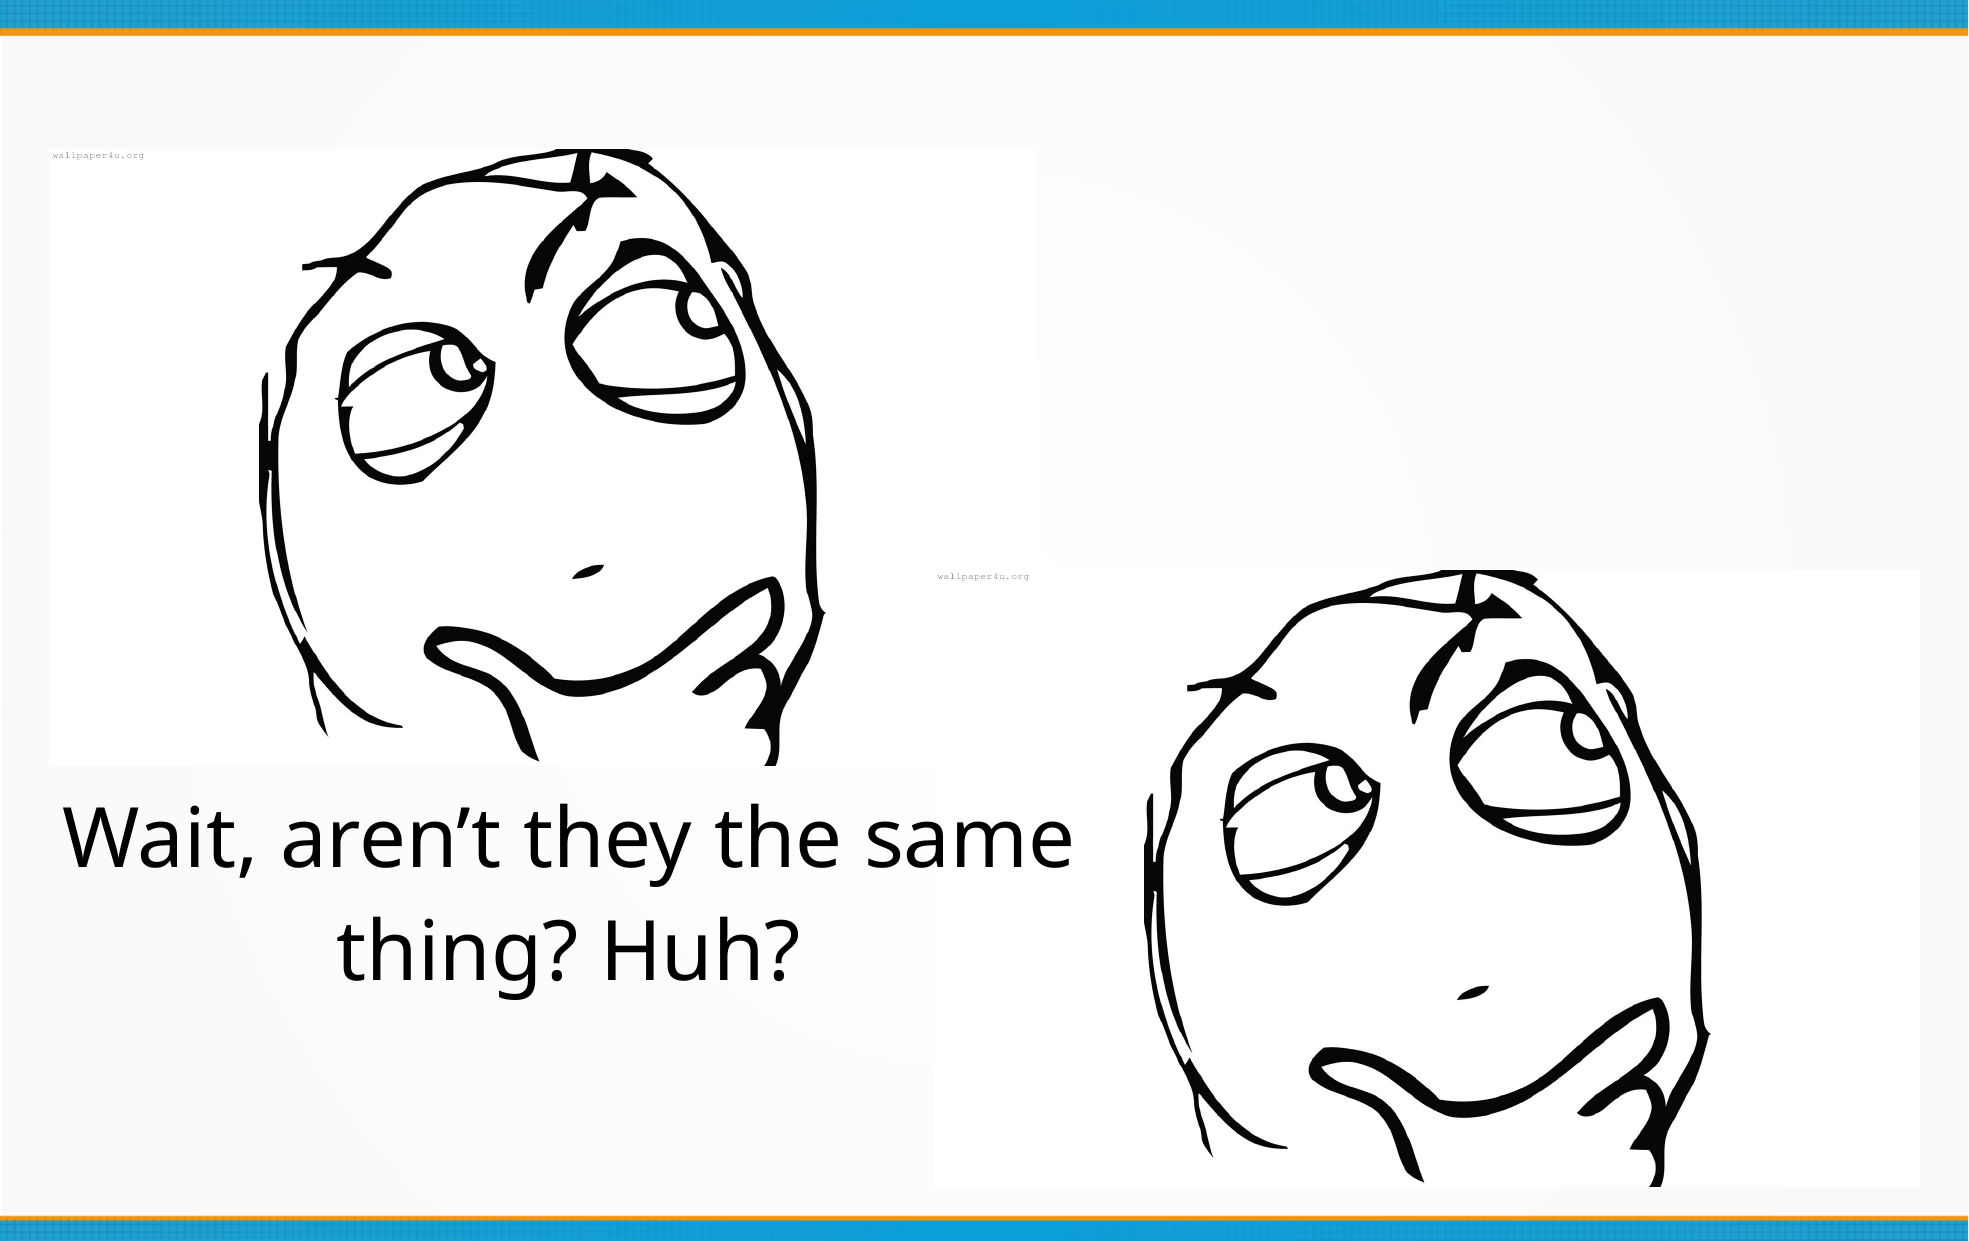

# Wait, aren’t they the same thing? Huh?